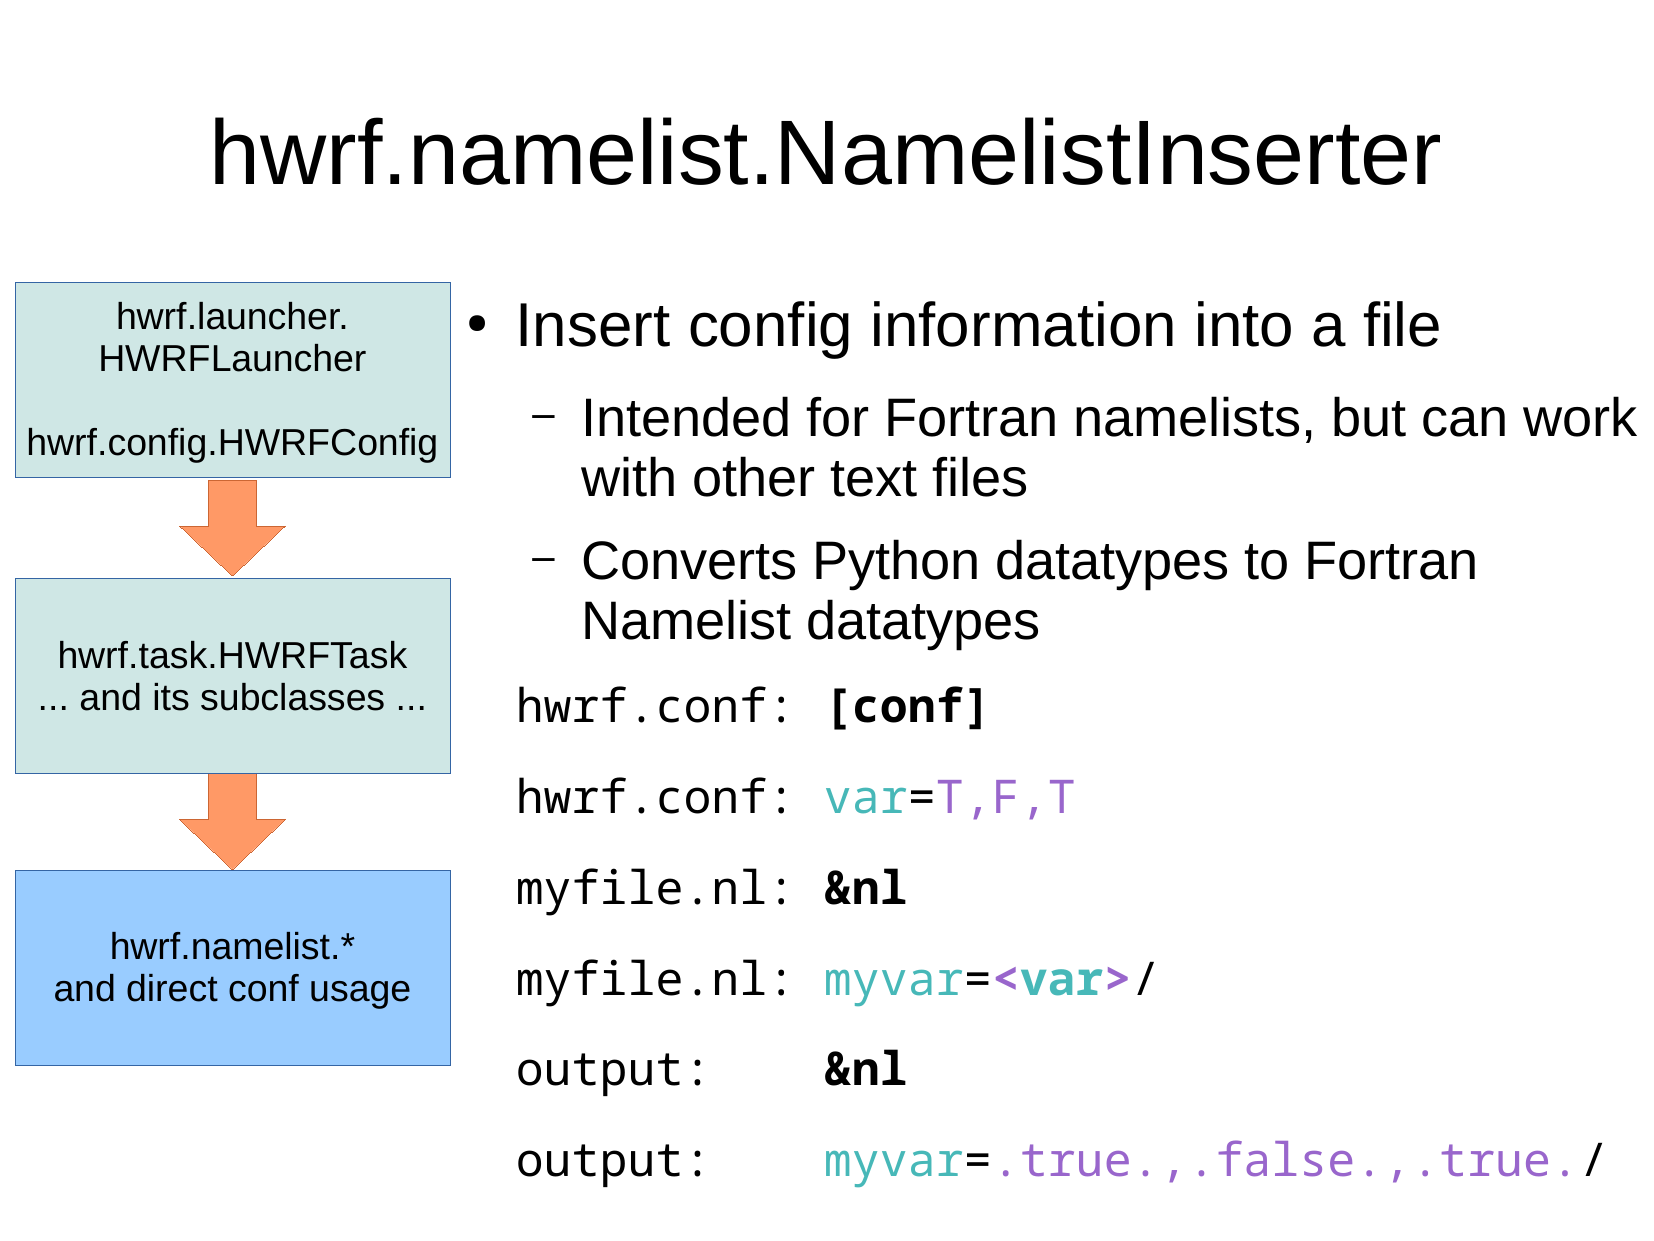

# hwrf.namelist.NamelistInserter
hwrf.launcher.
HWRFLauncher
hwrf.config.HWRFConfig
Insert config information into a file
Intended for Fortran namelists, but can work with other text files
Converts Python datatypes to Fortran Namelist datatypes
hwrf.conf: [conf]
hwrf.conf: var=T,F,T
myfile.nl: &nl
myfile.nl: myvar=<var>/
output: &nl
output: myvar=.true.,.false.,.true./
hwrf.task.HWRFTask
... and its subclasses ...
hwrf.namelist.*
and direct conf usage